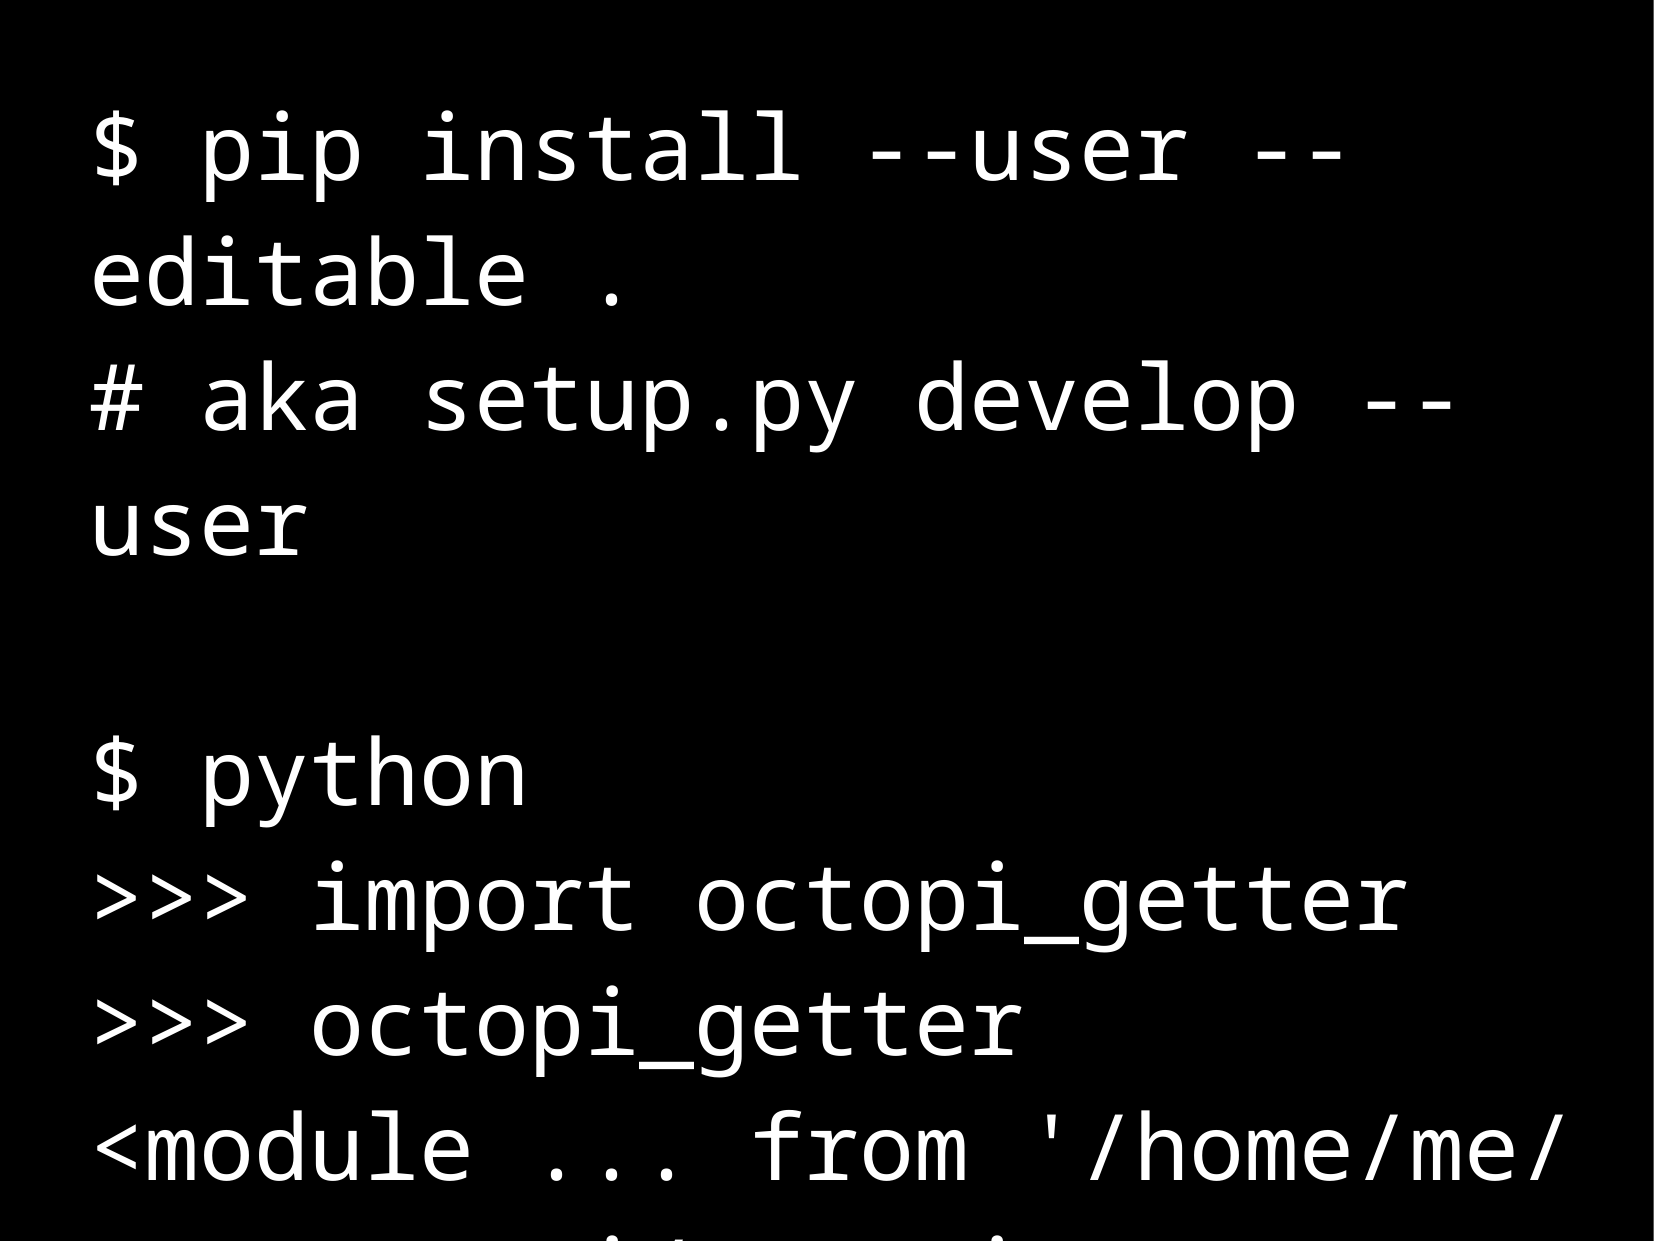

$ pip install --user --editable .
# aka setup.py develop --user
$ python
>>> import octopi_getter
>>> octopi_getter
<module ... from '/home/me/
get-octopi/octopi_getter.pyc'>